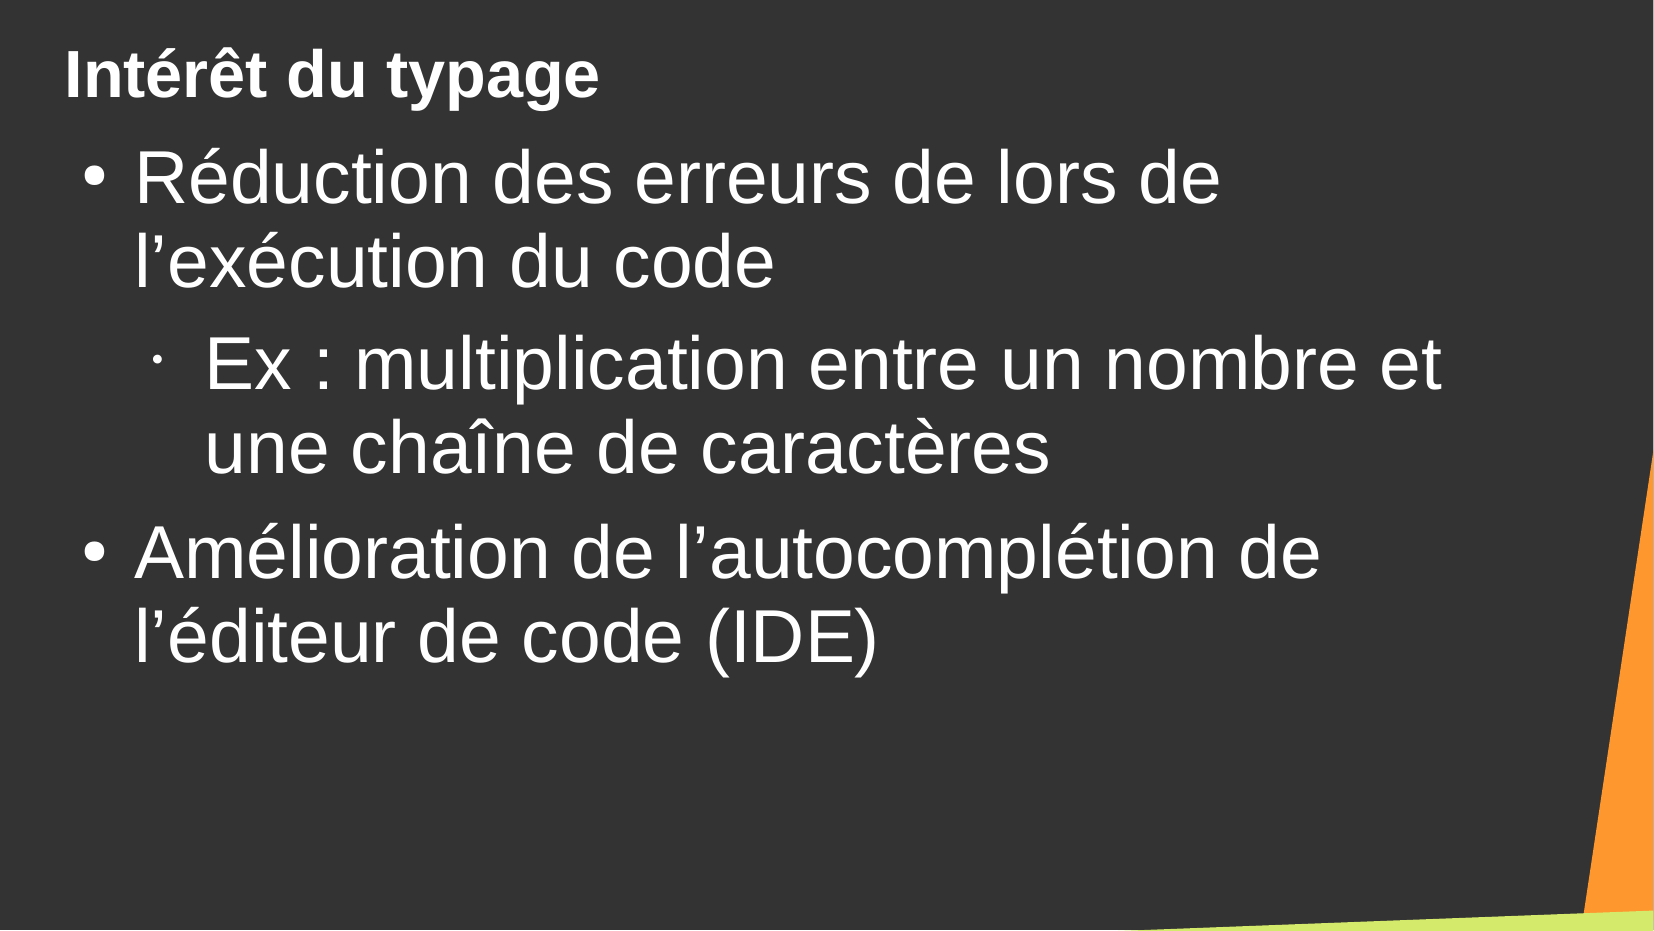

# Intérêt du typage
Réduction des erreurs de lors de l’exécution du code
Ex : multiplication entre un nombre et une chaîne de caractères
Amélioration de l’autocomplétion de l’éditeur de code (IDE)